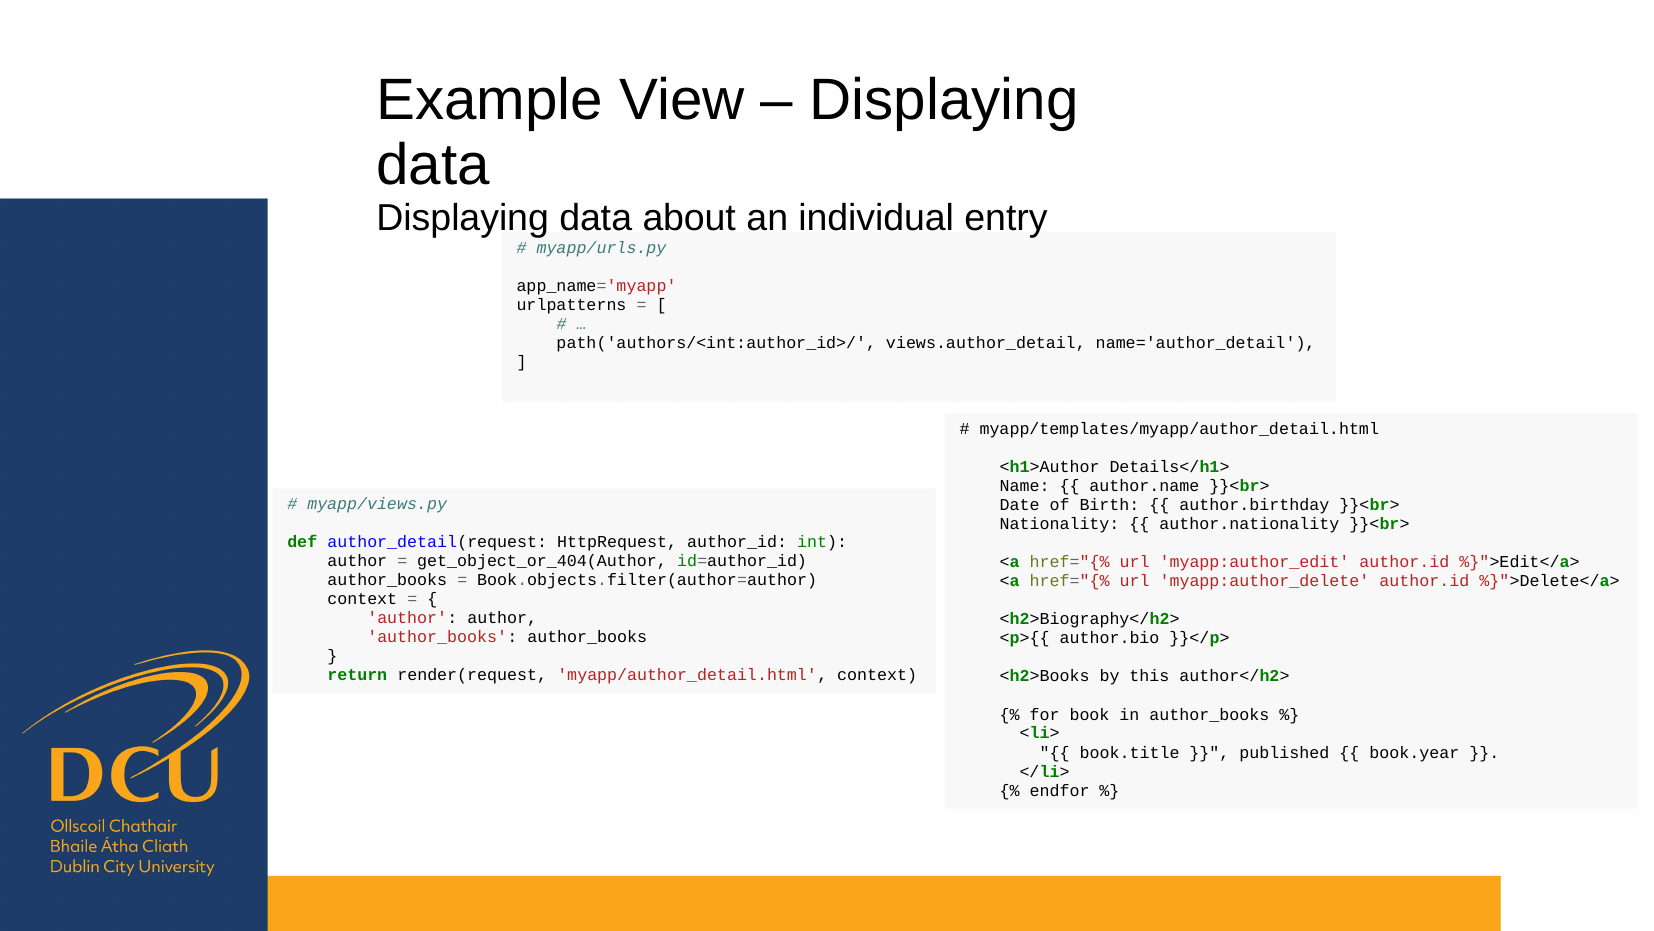

Example View – Displaying data
Displaying data about an individual entry
# myapp/urls.py
app_name='myapp'
urlpatterns = [
 # …
 path('authors/<int:author_id>/', views.author_detail, name='author_detail'),
]
# myapp/templates/myapp/author_detail.html
 <h1>Author Details</h1>
 Name: {{ author.name }}<br>
 Date of Birth: {{ author.birthday }}<br>
 Nationality: {{ author.nationality }}<br>
 <a href="{% url 'myapp:author_edit' author.id %}">Edit</a>
 <a href="{% url 'myapp:author_delete' author.id %}">Delete</a>
 <h2>Biography</h2>
 <p>{{ author.bio }}</p>
 <h2>Books by this author</h2>
 {% for book in author_books %}
 <li>
 "{{ book.title }}", published {{ book.year }}.
 </li>
 {% endfor %}
# myapp/views.py
def author_detail(request: HttpRequest, author_id: int):
 author = get_object_or_404(Author, id=author_id)
 author_books = Book.objects.filter(author=author)
 context = {
 'author': author,
 'author_books': author_books
 }
 return render(request, 'myapp/author_detail.html', context)